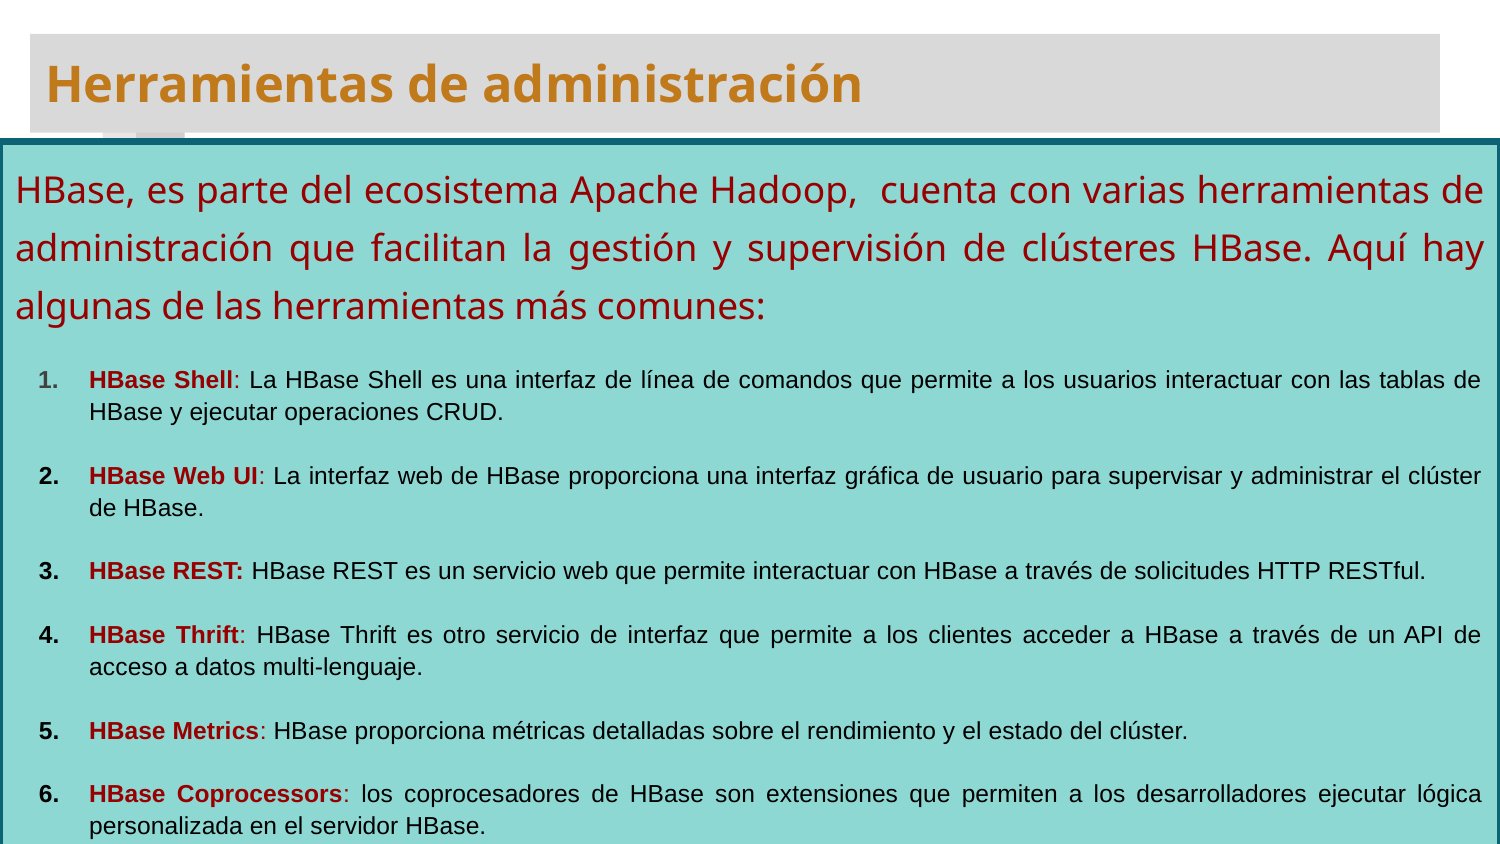

# Herramientas de administración
HBase, es parte del ecosistema Apache Hadoop, cuenta con varias herramientas de administración que facilitan la gestión y supervisión de clústeres HBase. Aquí hay algunas de las herramientas más comunes:
HBase Shell: La HBase Shell es una interfaz de línea de comandos que permite a los usuarios interactuar con las tablas de HBase y ejecutar operaciones CRUD.
HBase Web UI: La interfaz web de HBase proporciona una interfaz gráfica de usuario para supervisar y administrar el clúster de HBase.
HBase REST: HBase REST es un servicio web que permite interactuar con HBase a través de solicitudes HTTP RESTful.
HBase Thrift: HBase Thrift es otro servicio de interfaz que permite a los clientes acceder a HBase a través de un API de acceso a datos multi-lenguaje.
HBase Metrics: HBase proporciona métricas detalladas sobre el rendimiento y el estado del clúster.
HBase Coprocessors: los coprocesadores de HBase son extensiones que permiten a los desarrolladores ejecutar lógica personalizada en el servidor HBase.